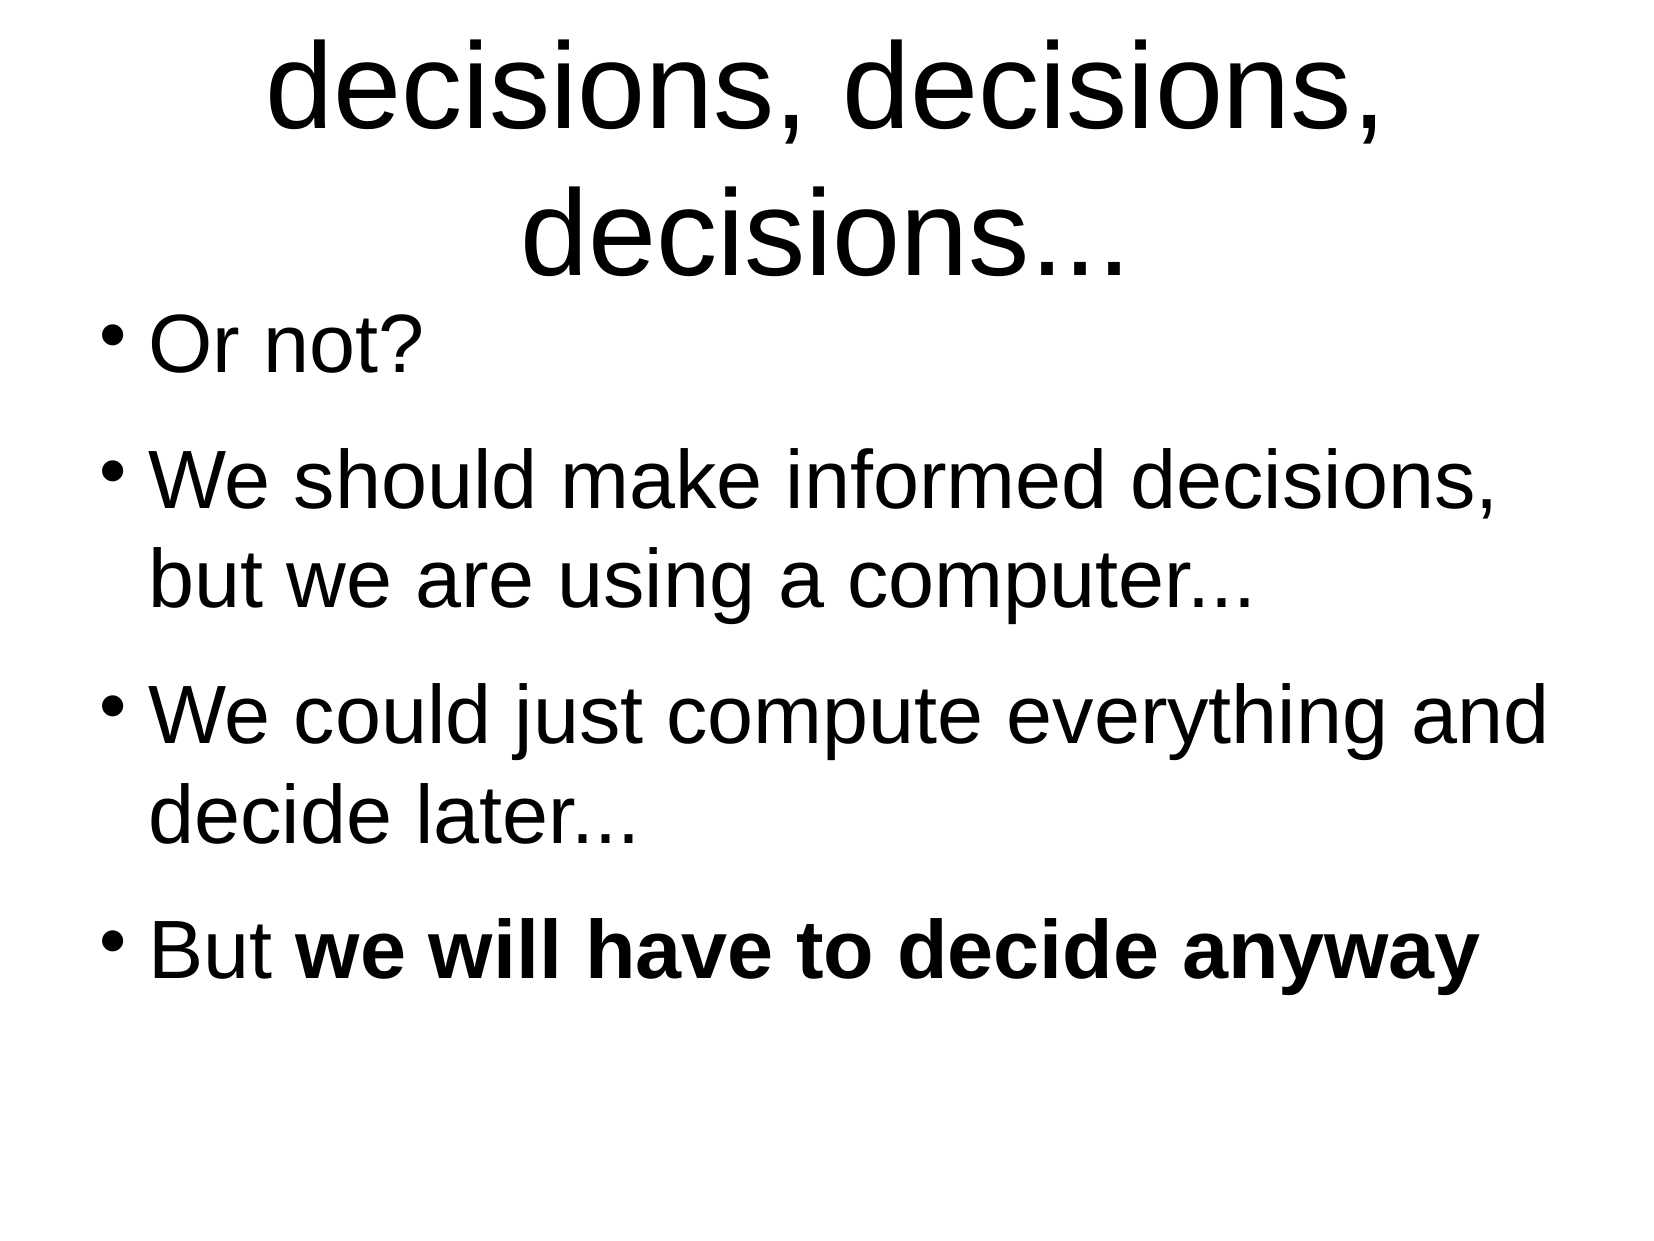

decisions, decisions, decisions...
Or not?
We should make informed decisions, but we are using a computer...
We could just compute everything and decide later...
But we will have to decide anyway